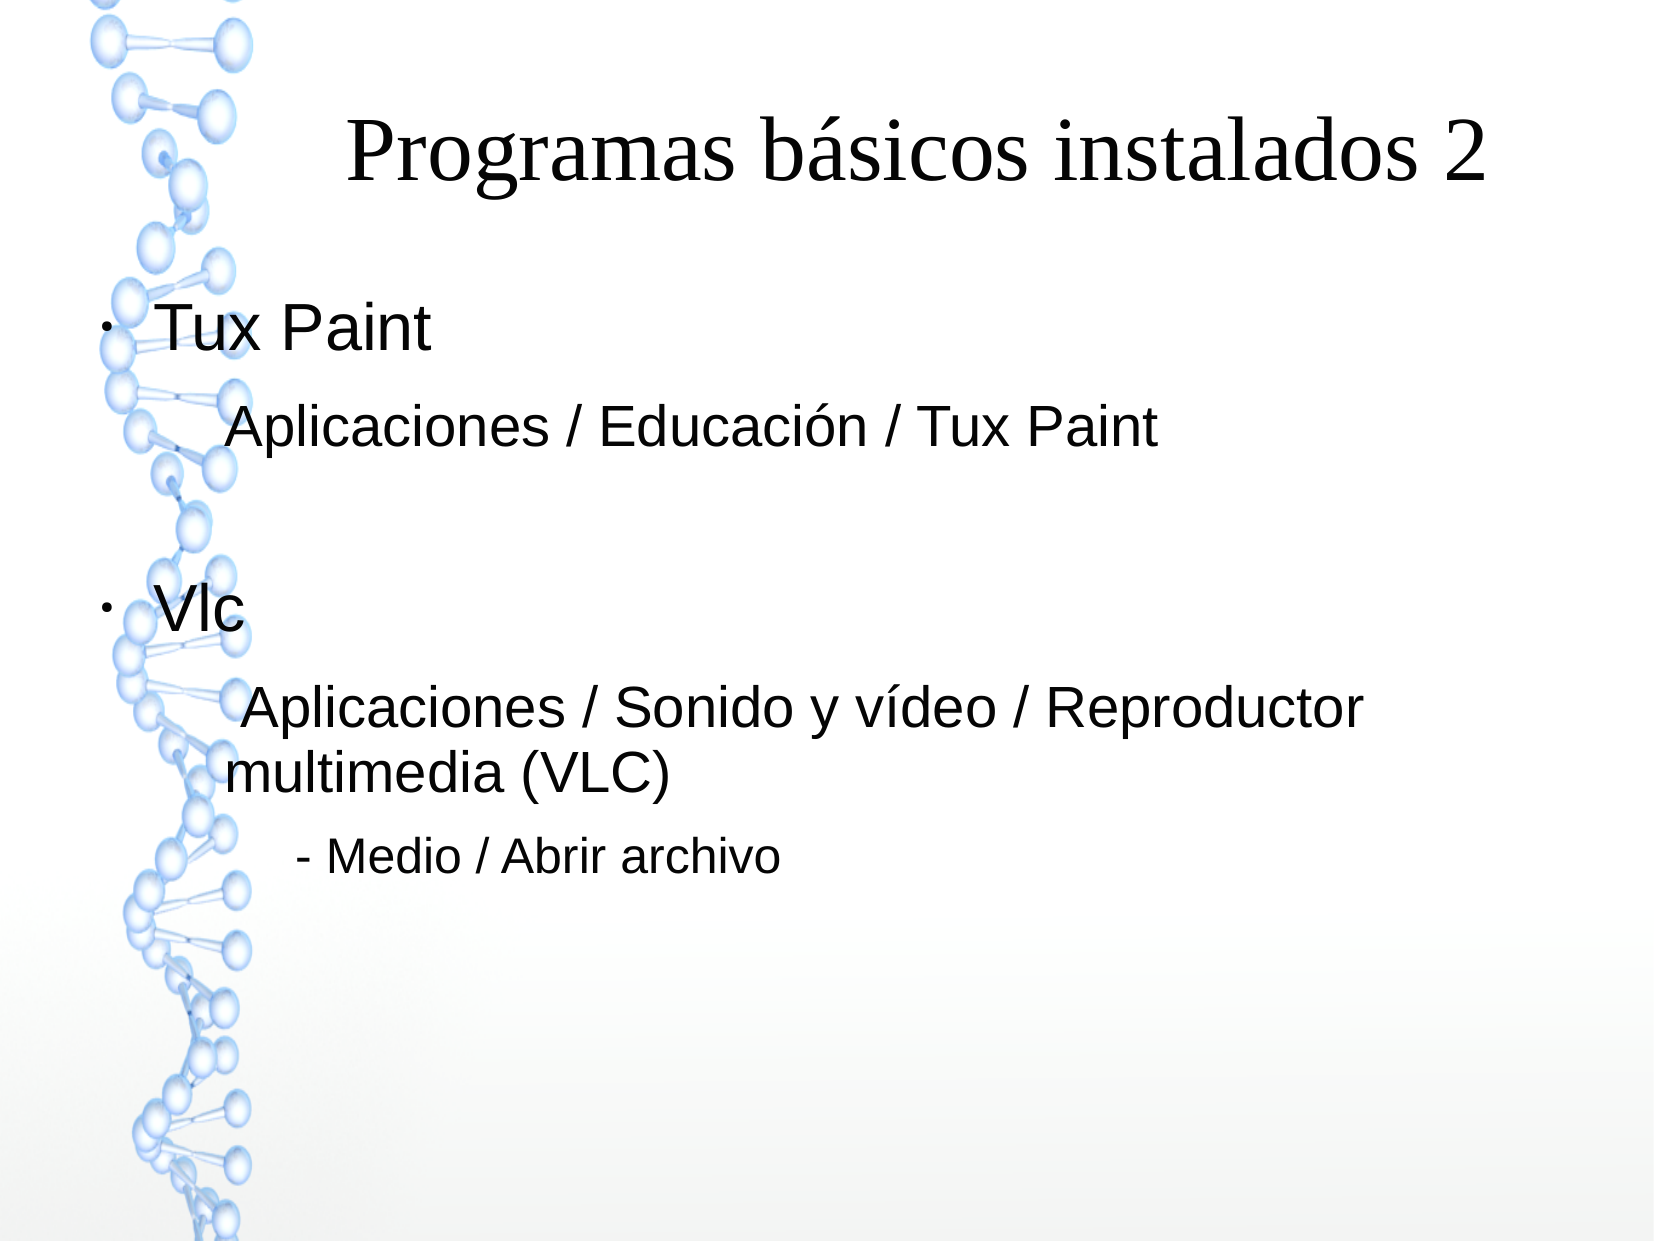

# Programas básicos instalados 2
Tux Paint
Aplicaciones / Educación / Tux Paint
Vlc
 Aplicaciones / Sonido y vídeo / Reproductor multimedia (VLC)
- Medio / Abrir archivo